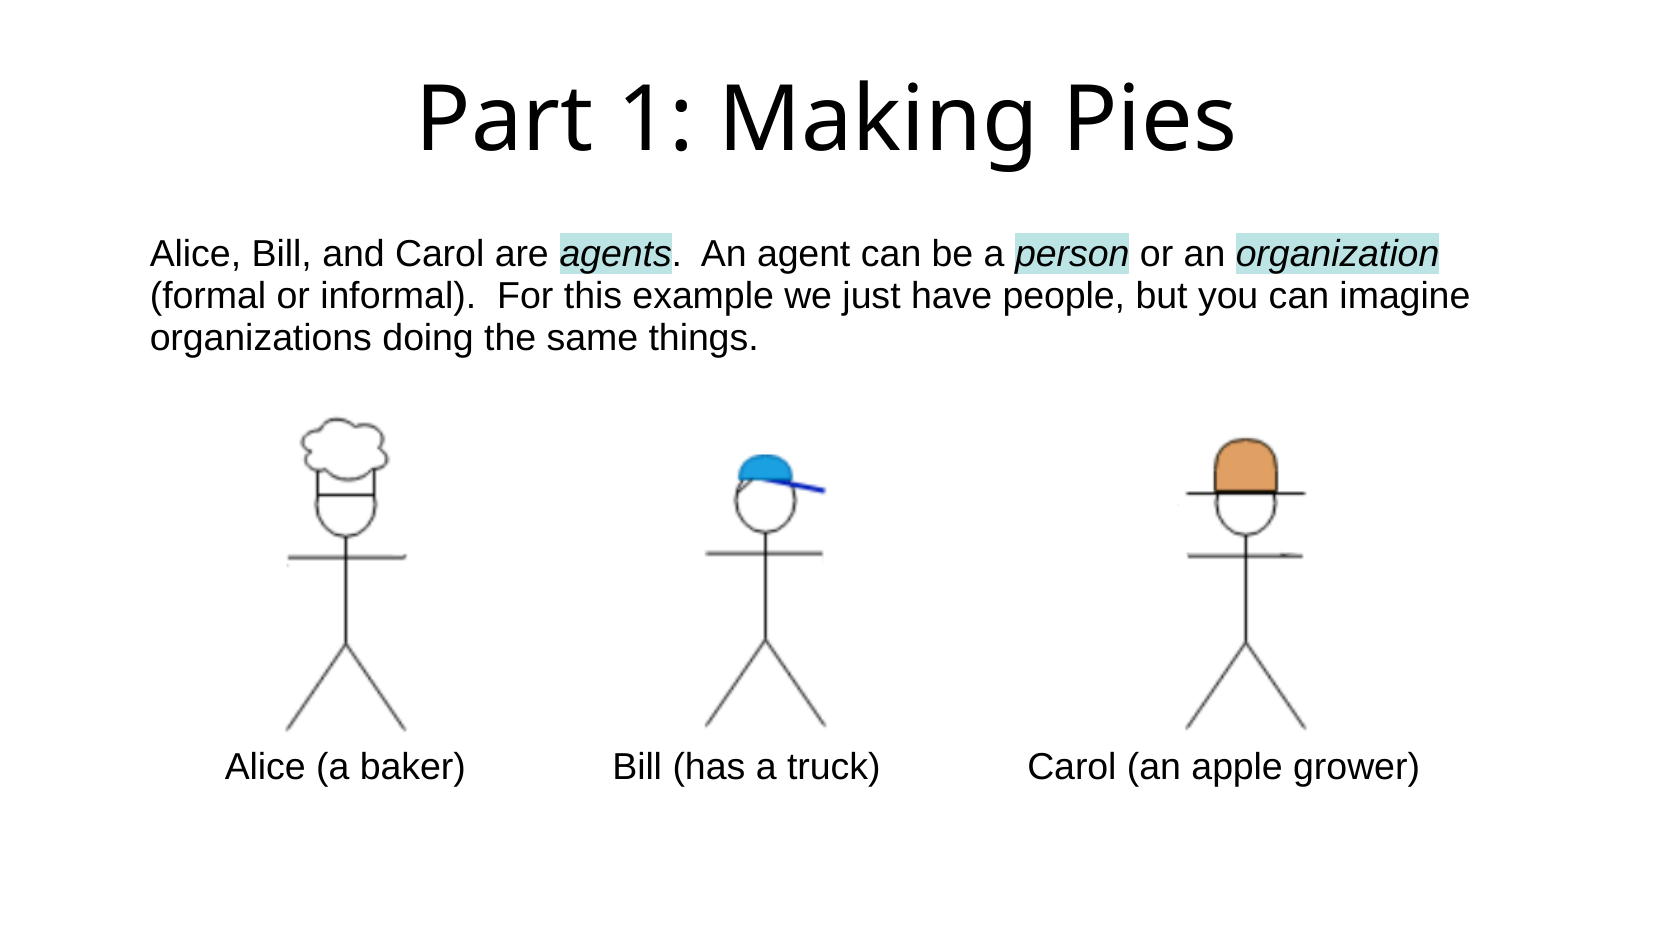

# Part 1: Making Pies
Alice, Bill, and Carol are agents. An agent can be a person or an organization (formal or informal). For this example we just have people, but you can imagine organizations doing the same things.
Alice (a baker) Bill (has a truck) Carol (an apple grower)